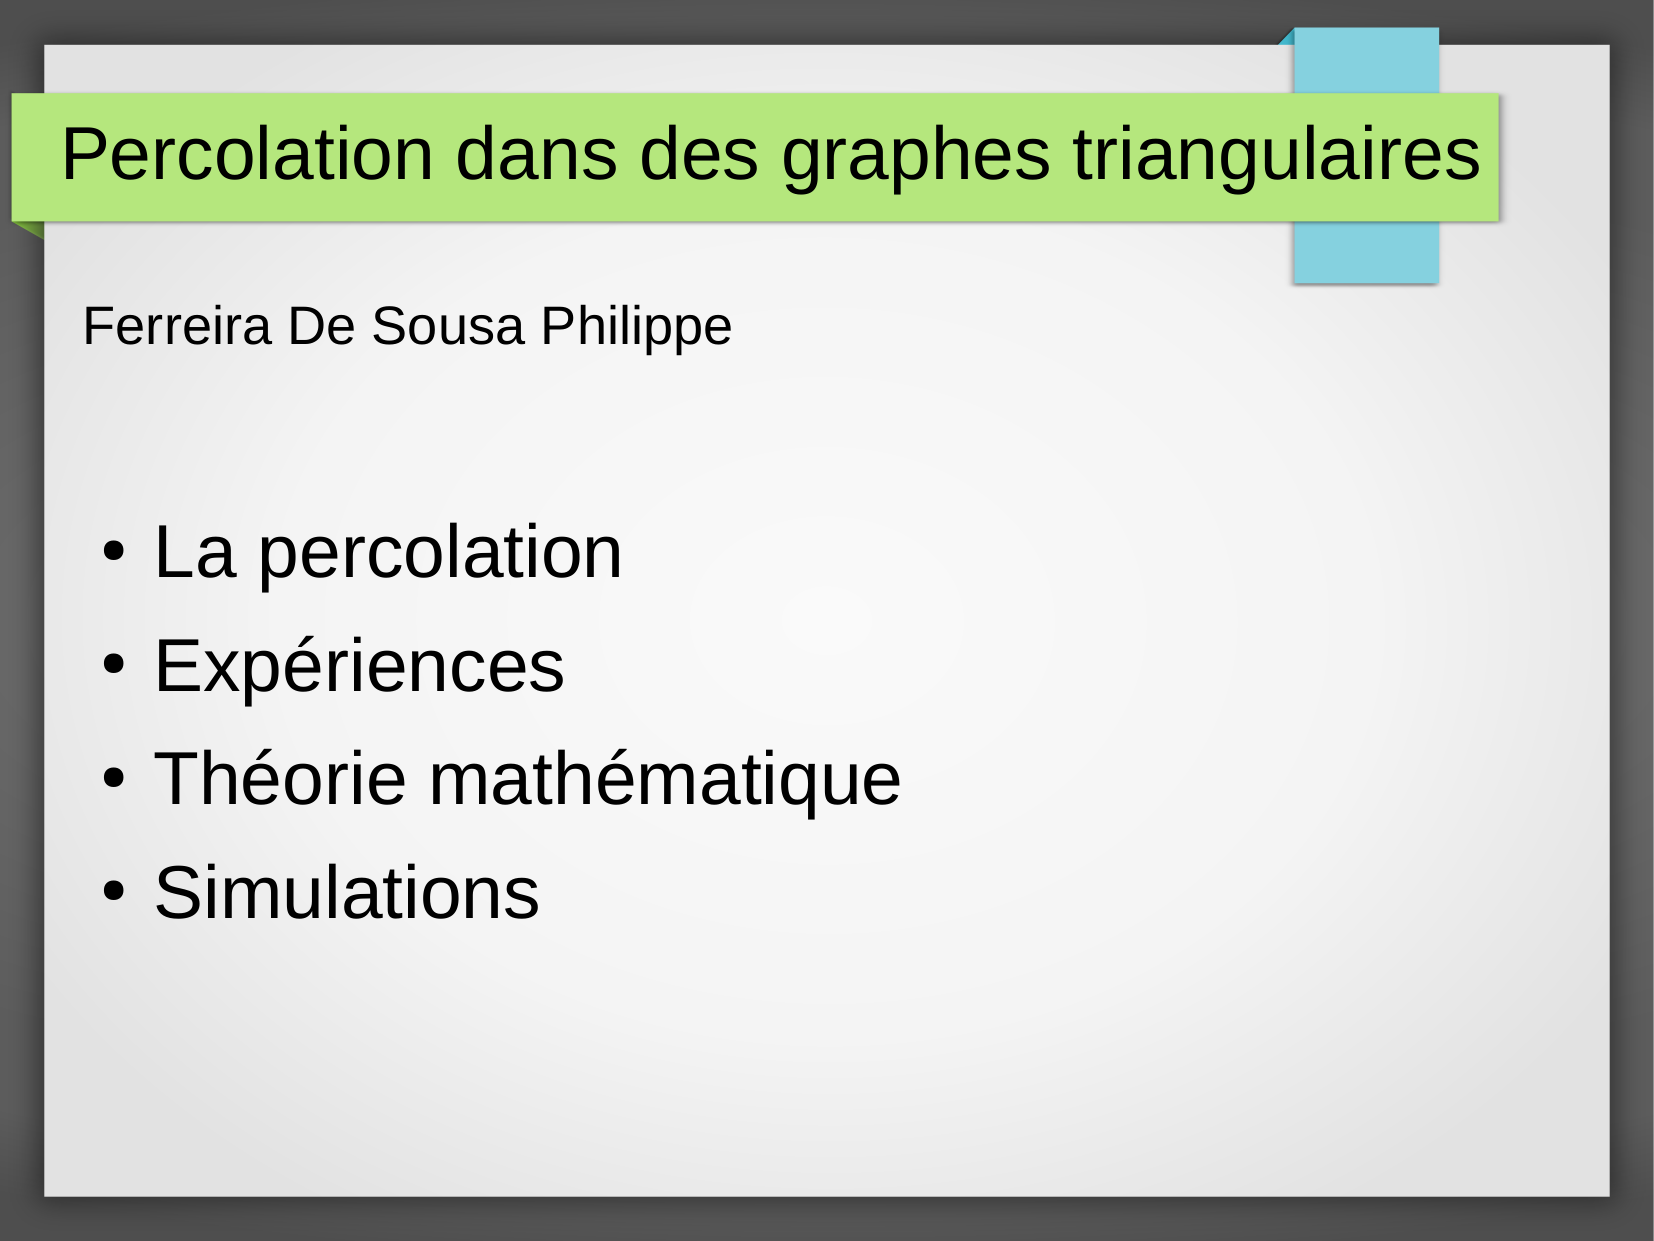

# Percolation dans des graphes triangulaires
Ferreira De Sousa Philippe
La percolation
Expériences
Théorie mathématique
Simulations